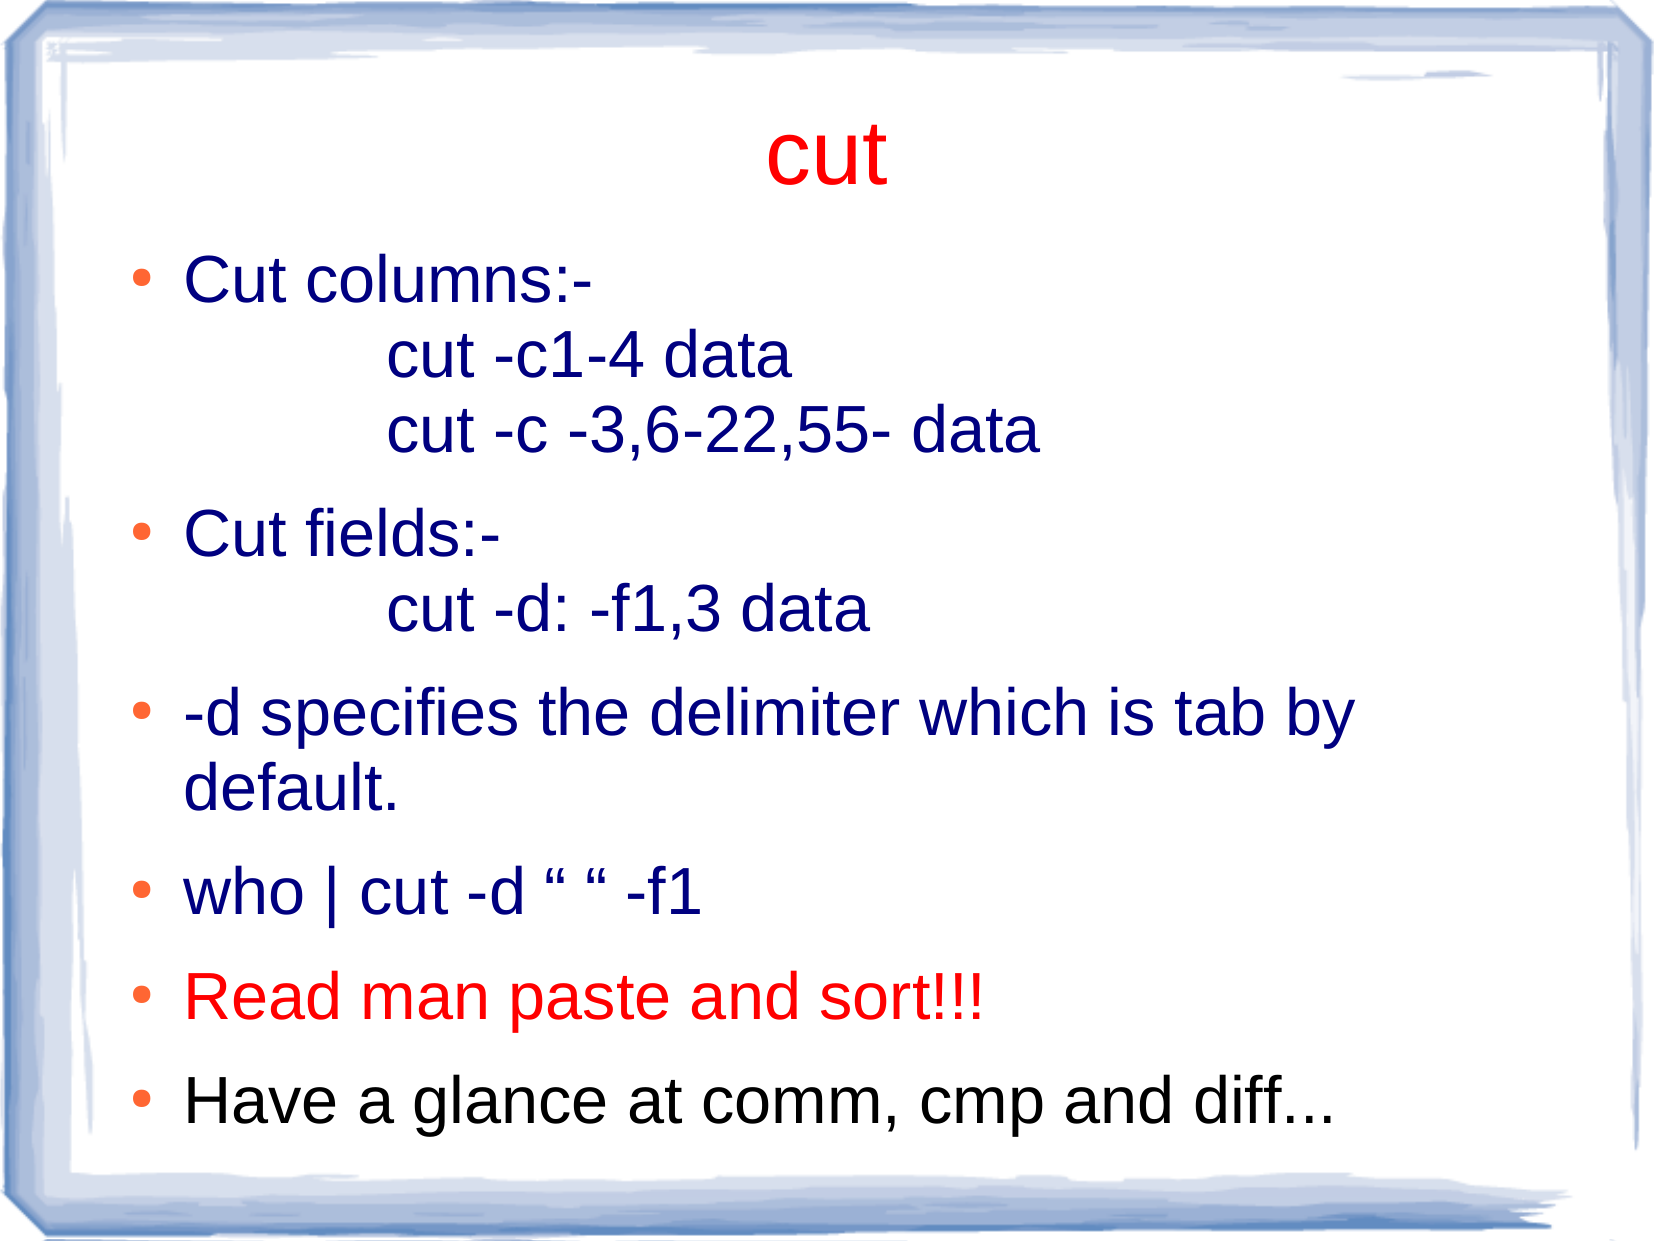

# cut
Cut columns:- cut -c1-4 data cut -c -3,6-22,55- data
Cut fields:- cut -d: -f1,3 data
-d specifies the delimiter which is tab by default.
who | cut -d “ “ -f1
Read man paste and sort!!!
Have a glance at comm, cmp and diff...